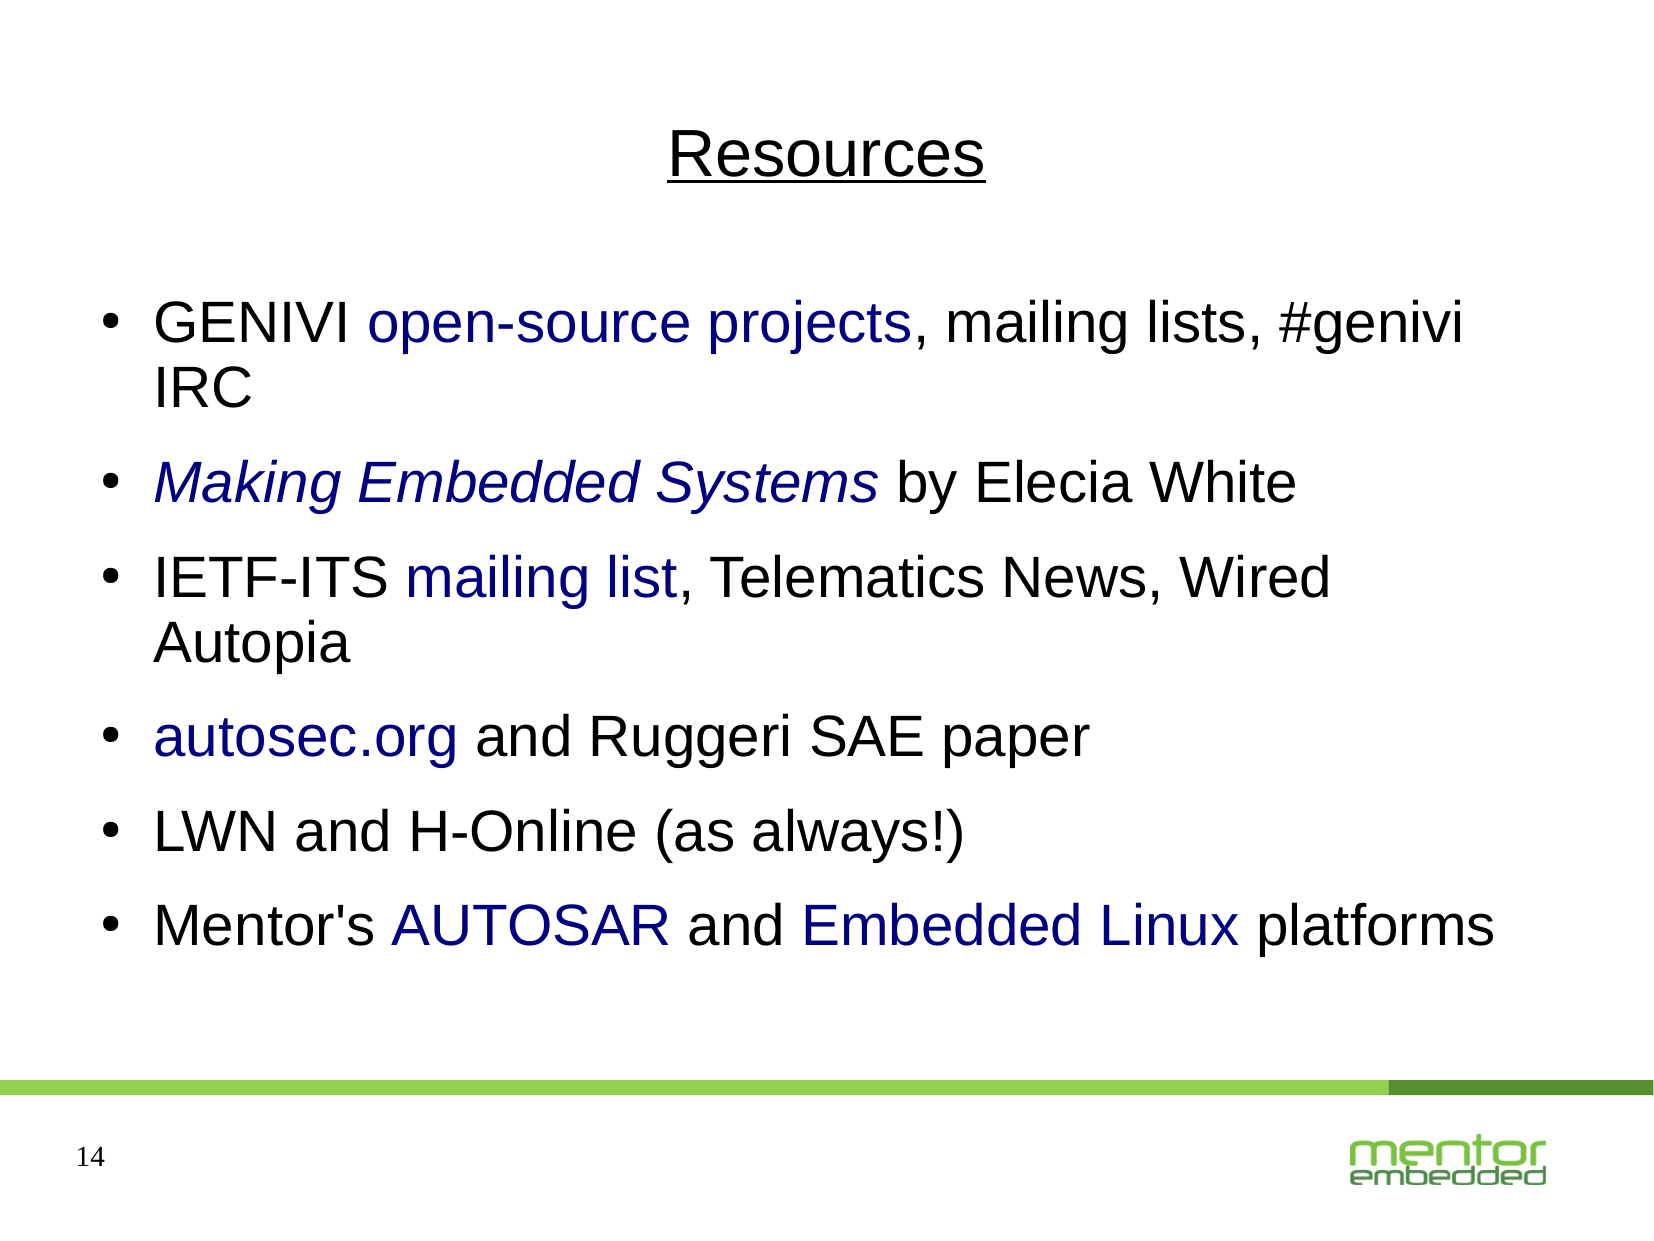

# Resources
GENIVI open-source projects, mailing lists, #genivi IRC
Making Embedded Systems by Elecia White
IETF-ITS mailing list, Telematics News, Wired Autopia
autosec.org and Ruggeri SAE paper
LWN and H-Online (as always!)
Mentor's AUTOSAR and Embedded Linux platforms
14